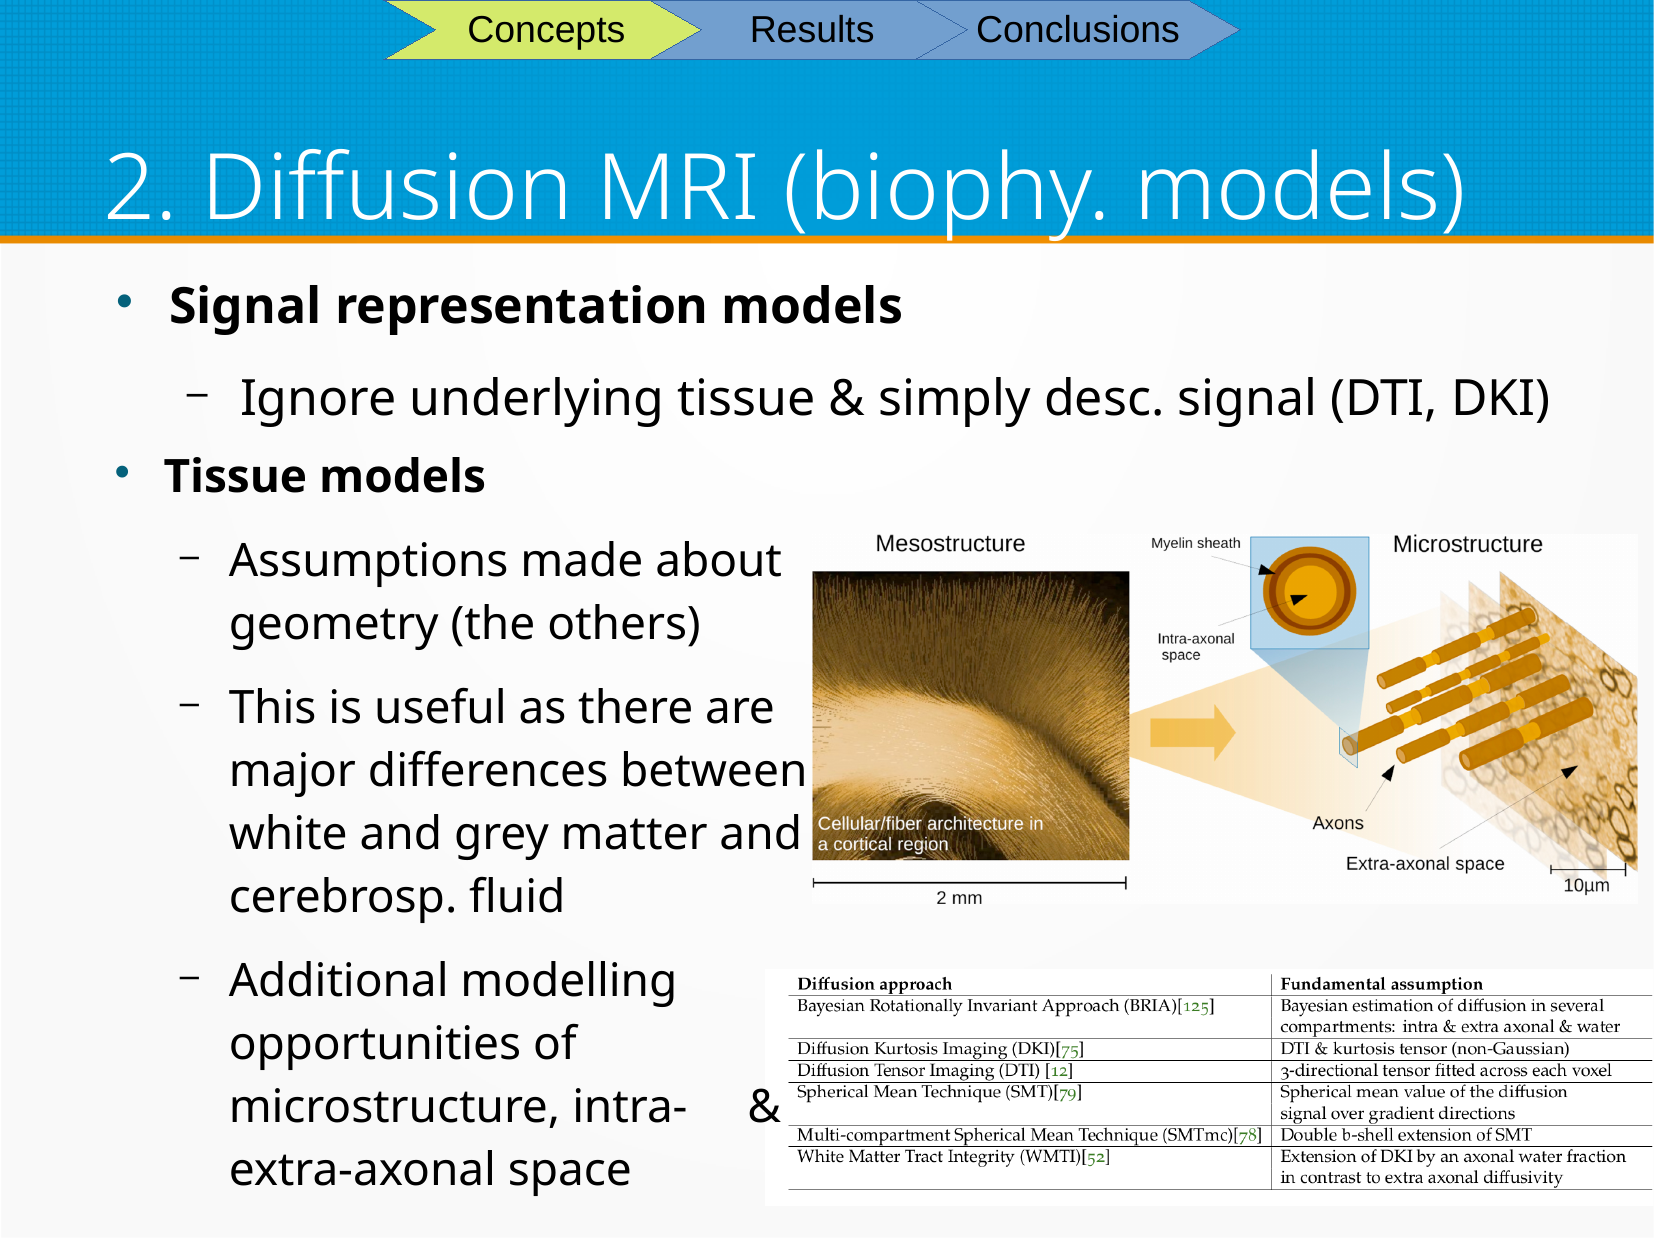

Concepts
Results
Conclusions
2. Diffusion MRI (biophy. models)
# Signal representation models
Ignore underlying tissue & simply desc. signal (DTI, DKI)
Tissue models
Assumptions made about geometry (the others)
This is useful as there are major differences between white and grey matter and cerebrosp. fluid
Additional modelling opportunities of microstructure, intra- & extra-axonal space